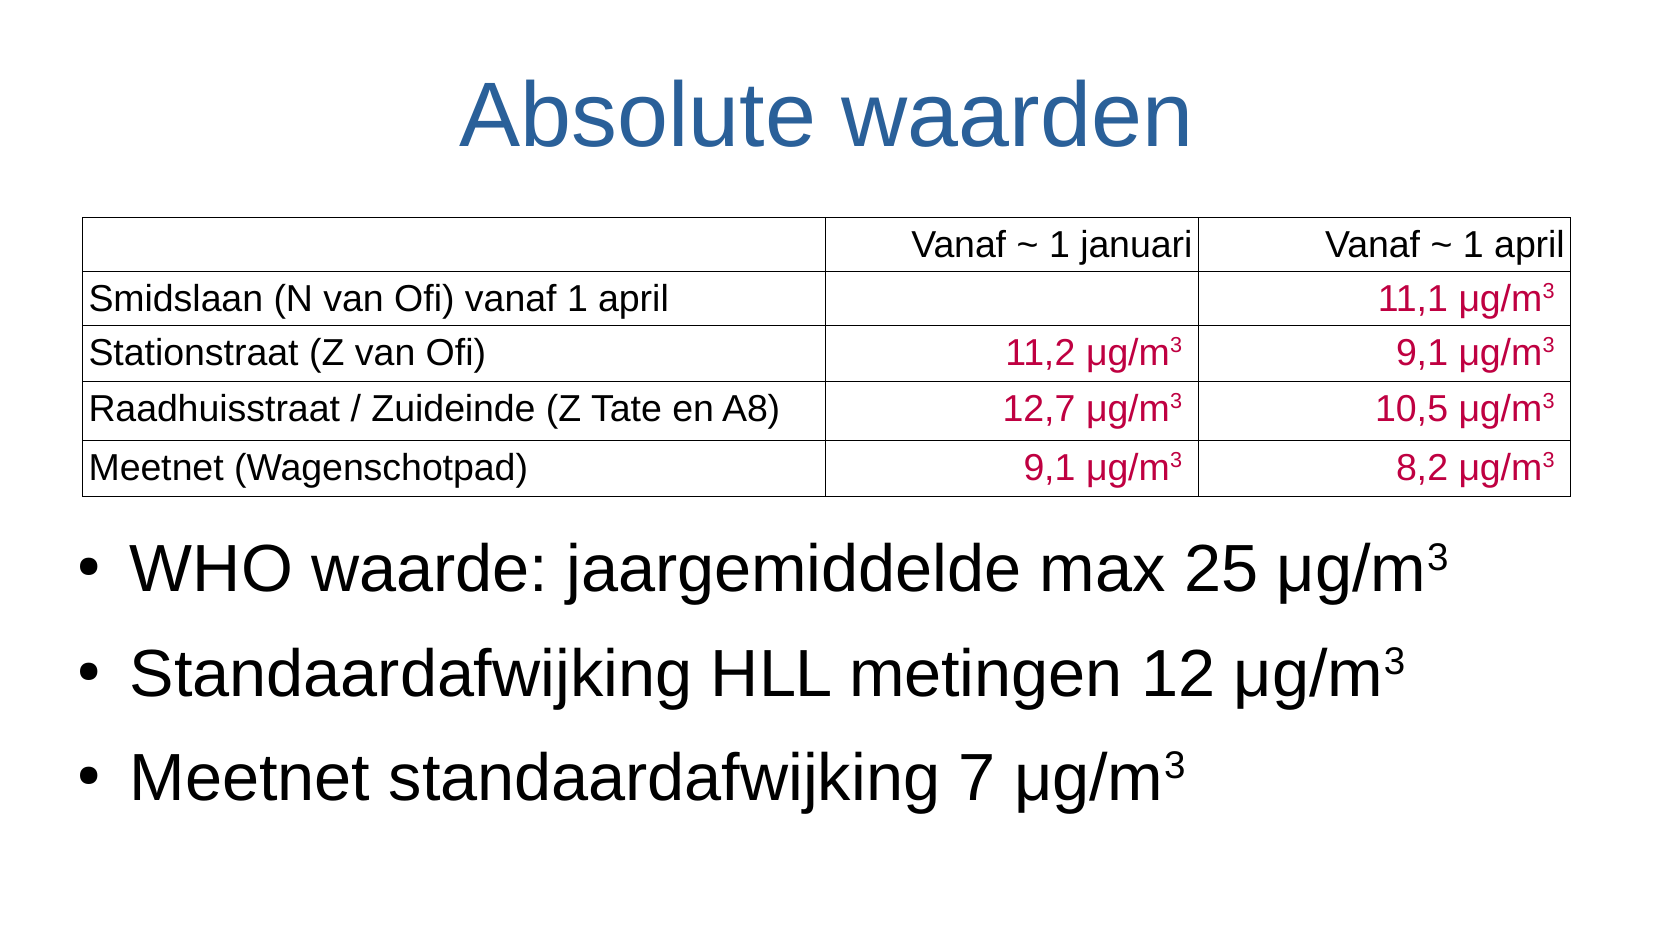

# Absolute waarden
| | Vanaf ~ 1 januari | Vanaf ~ 1 april |
| --- | --- | --- |
| Smidslaan (N van Ofi) vanaf 1 april | | 11,1 μg/m3 |
| Stationstraat (Z van Ofi) | 11,2 μg/m3 | 9,1 μg/m3 |
| Raadhuisstraat / Zuideinde (Z Tate en A8) | 12,7 μg/m3 | 10,5 μg/m3 |
| Meetnet (Wagenschotpad) | 9,1 μg/m3 | 8,2 μg/m3 |
WHO waarde: jaargemiddelde max 25 μg/m3
Standaardafwijking HLL metingen 12 μg/m3
Meetnet standaardafwijking 7 μg/m3